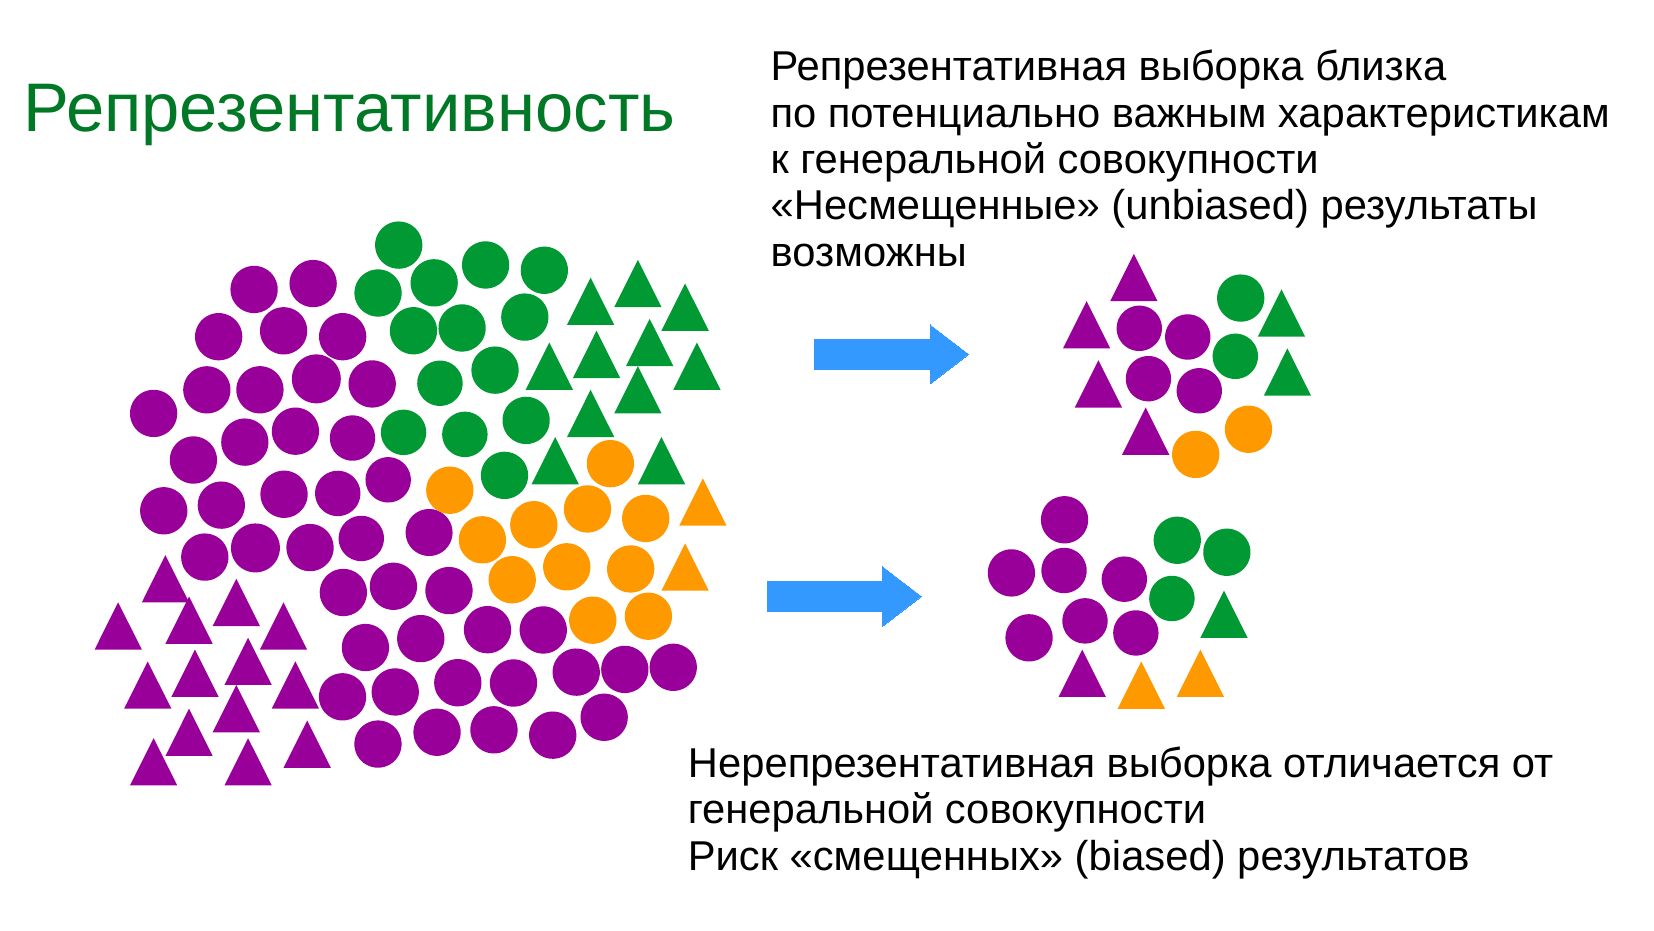

# Репрезентативность
Репрезентативная выборка близка
по потенциально важным характеристикам к генеральной совокупности
«Несмещенные» (unbiased) результаты возможны
Нерепрезентативная выборка отличается от генеральной совокупности
Риск «смещенных» (biased) результатов